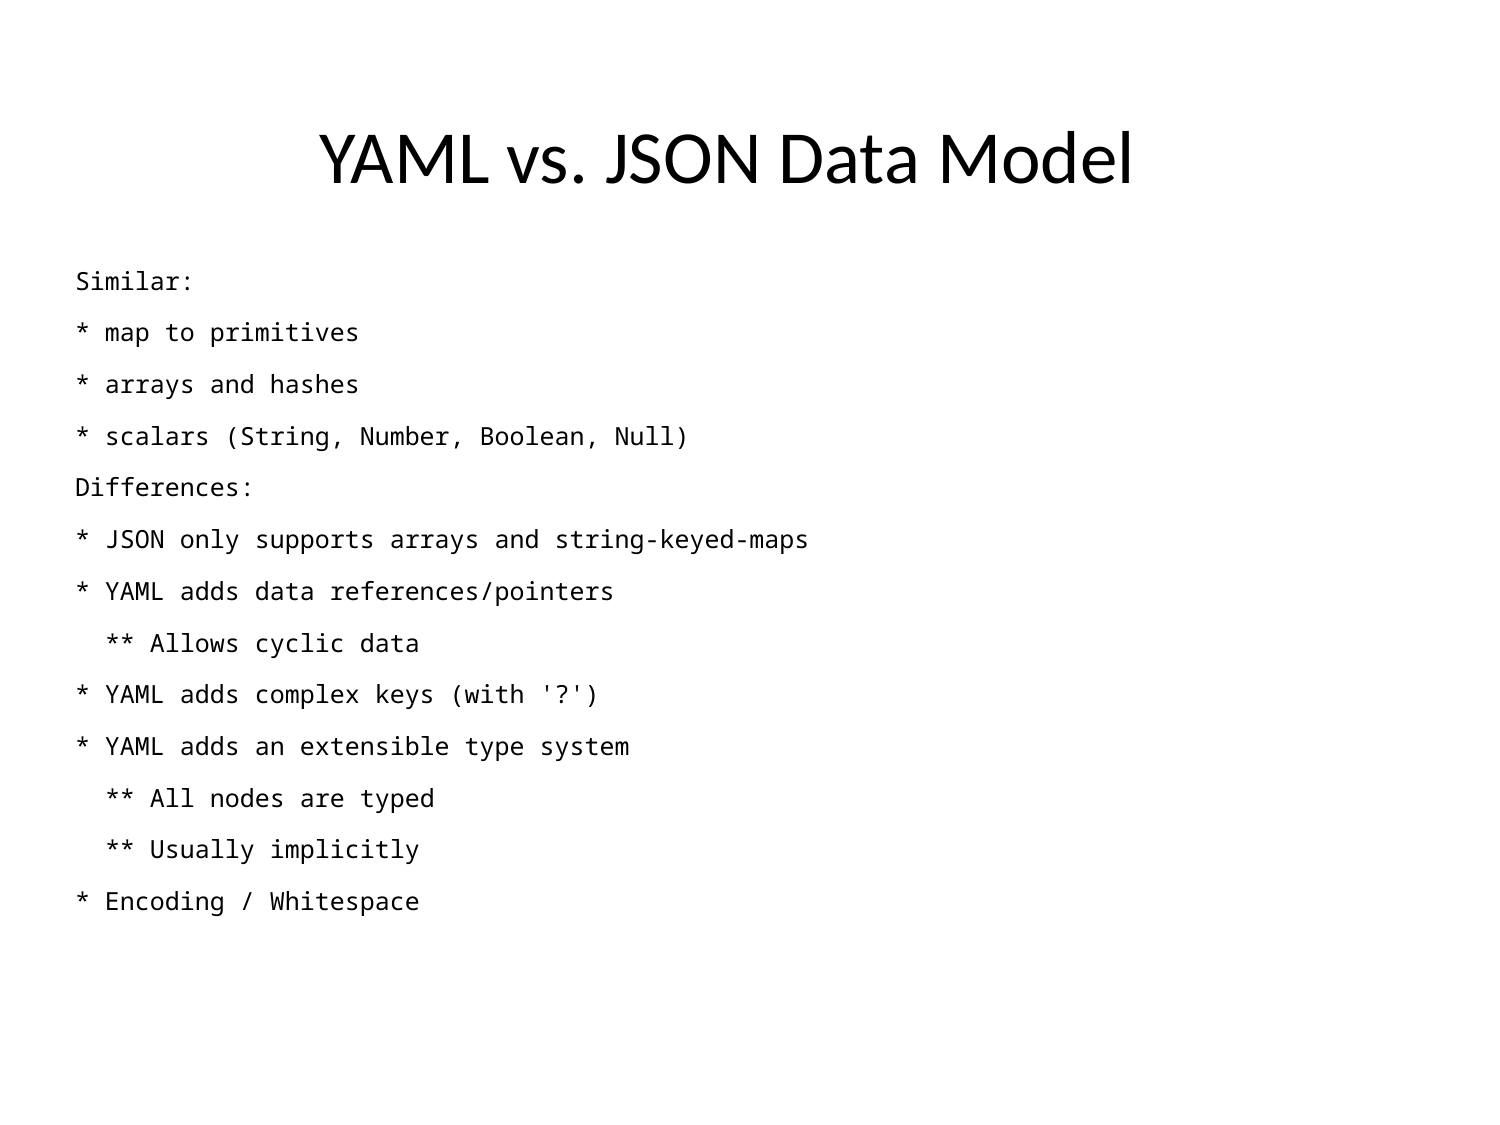

# YAML vs. JSON Data Model
Similar:
* map to primitives
* arrays and hashes
* scalars (String, Number, Boolean, Null)
Differences:
* JSON only supports arrays and string-keyed-maps
* YAML adds data references/pointers
 ** Allows cyclic data
* YAML adds complex keys (with '?')
* YAML adds an extensible type system
 ** All nodes are typed
 ** Usually implicitly
* Encoding / Whitespace